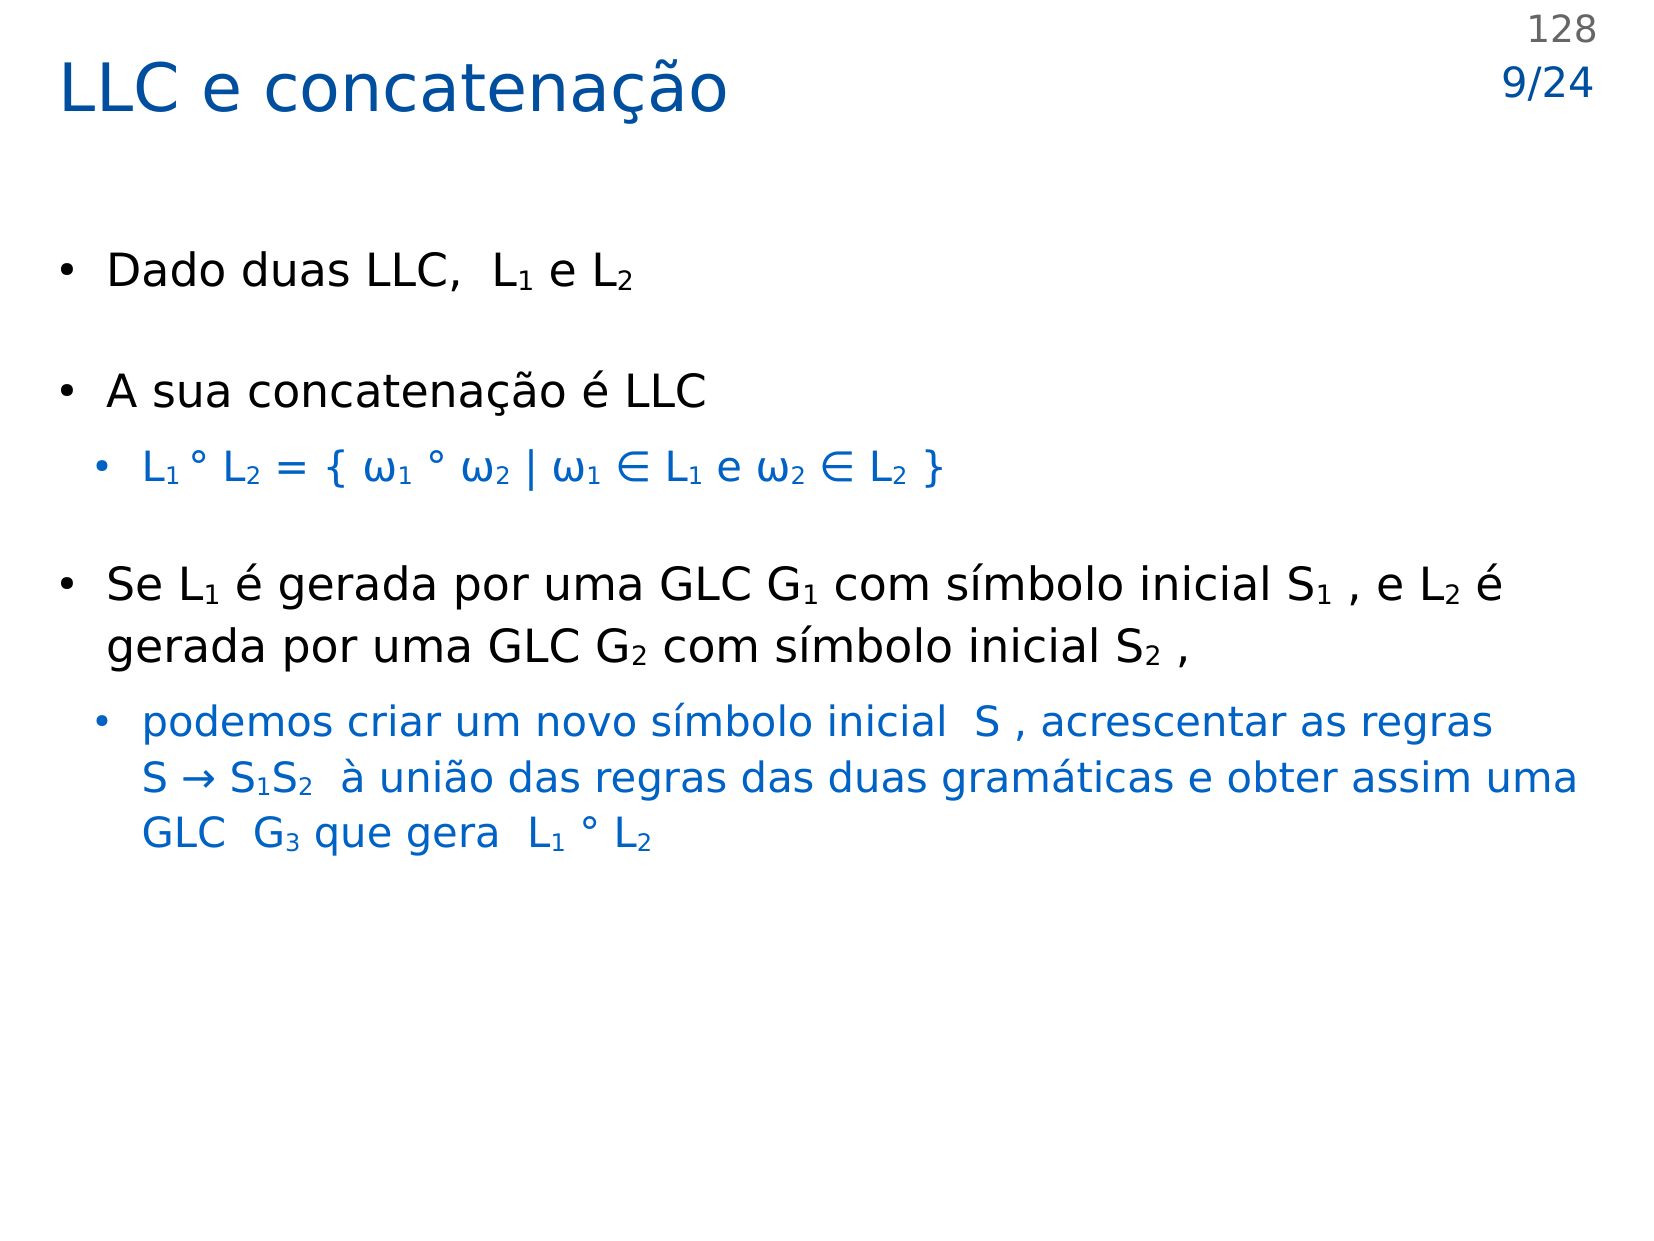

128
# LLC e concatenação
9
Dado duas LLC, L1 e L2
A sua concatenação é LLC
L1 ° L2 = { ω1 ° ω2 | ω1 ∈ L1 e ω2 ∈ L2 }
Se L1 é gerada por uma GLC G1 com símbolo inicial S1 , e L2 é gerada por uma GLC G2 com símbolo inicial S2 ,
podemos criar um novo símbolo inicial S , acrescentar as regras
S → S1S2 à união das regras das duas gramáticas e obter assim uma GLC G3 que gera L1 ° L2